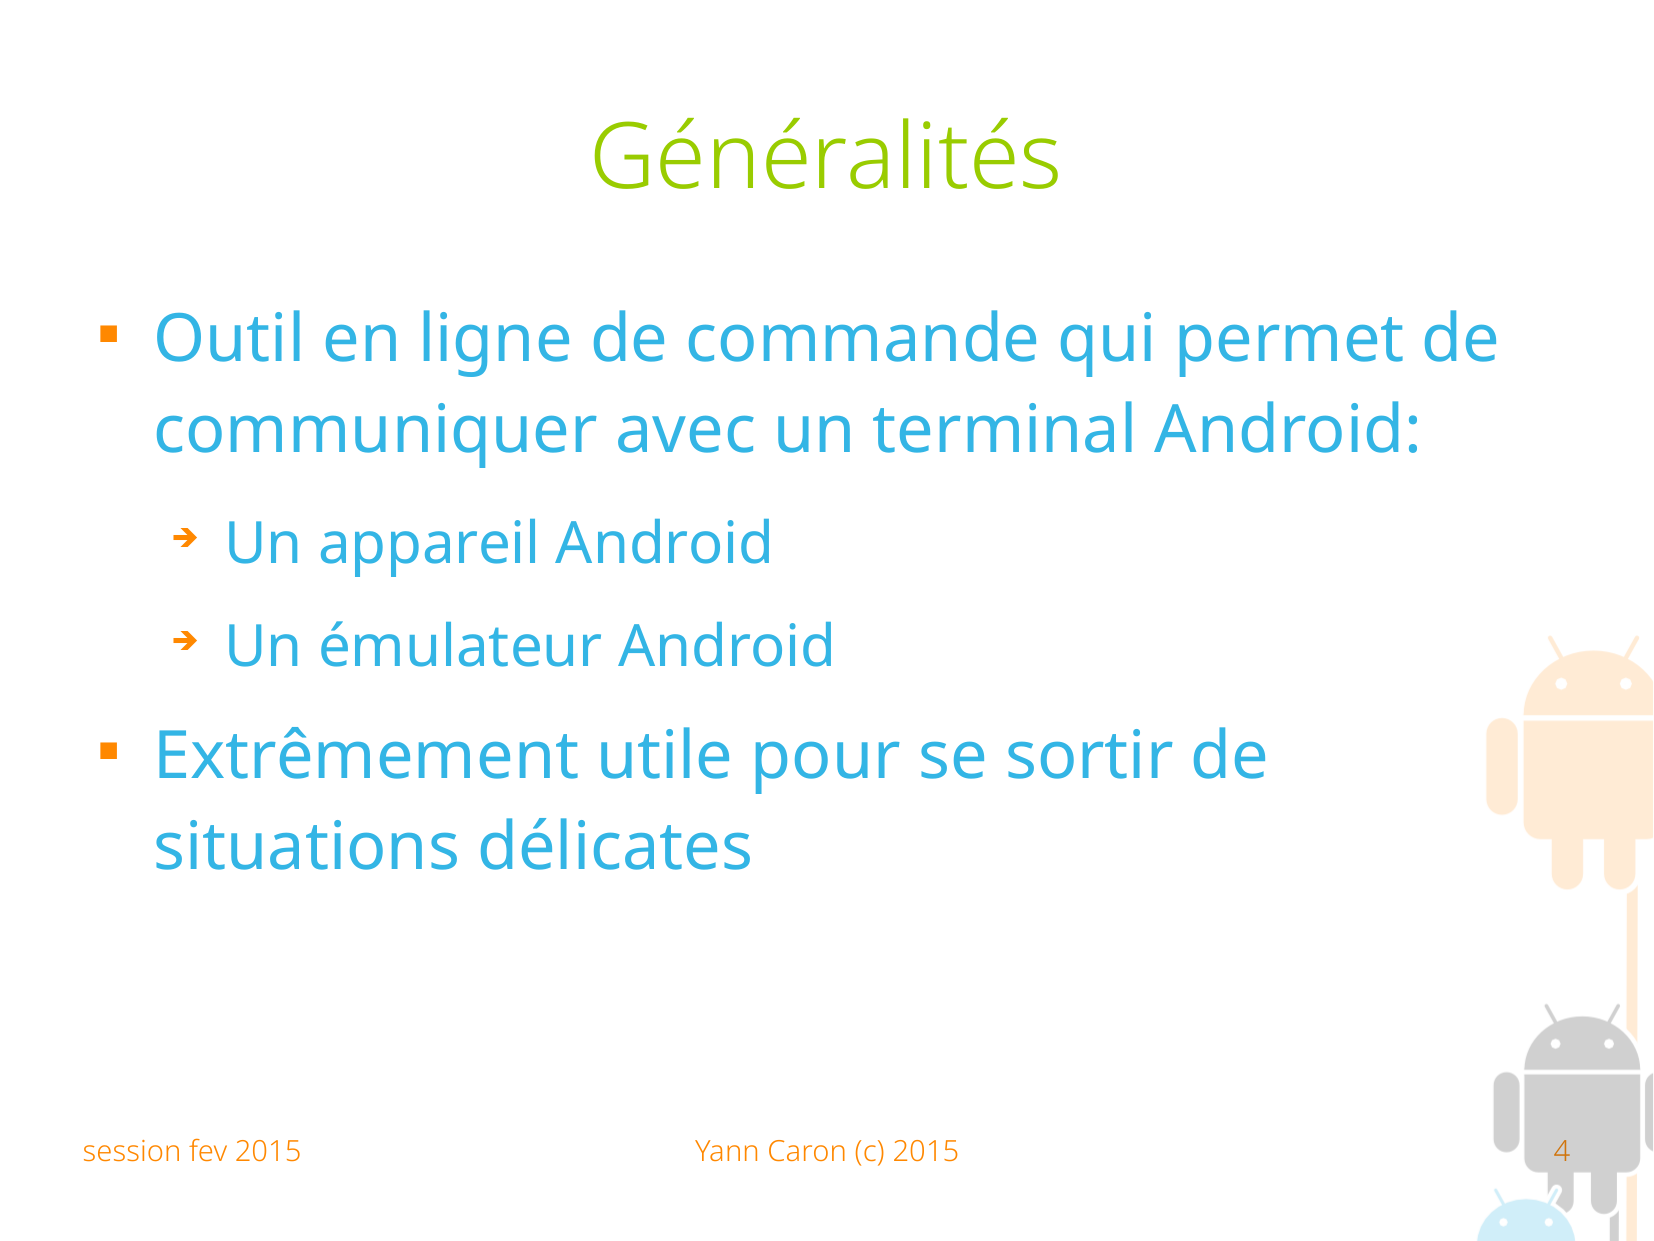

# Généralités
Outil en ligne de commande qui permet de communiquer avec un terminal Android:
Un appareil Android
Un émulateur Android
Extrêmement utile pour se sortir de situations délicates
session fev 2015
Yann Caron (c) 2015
4